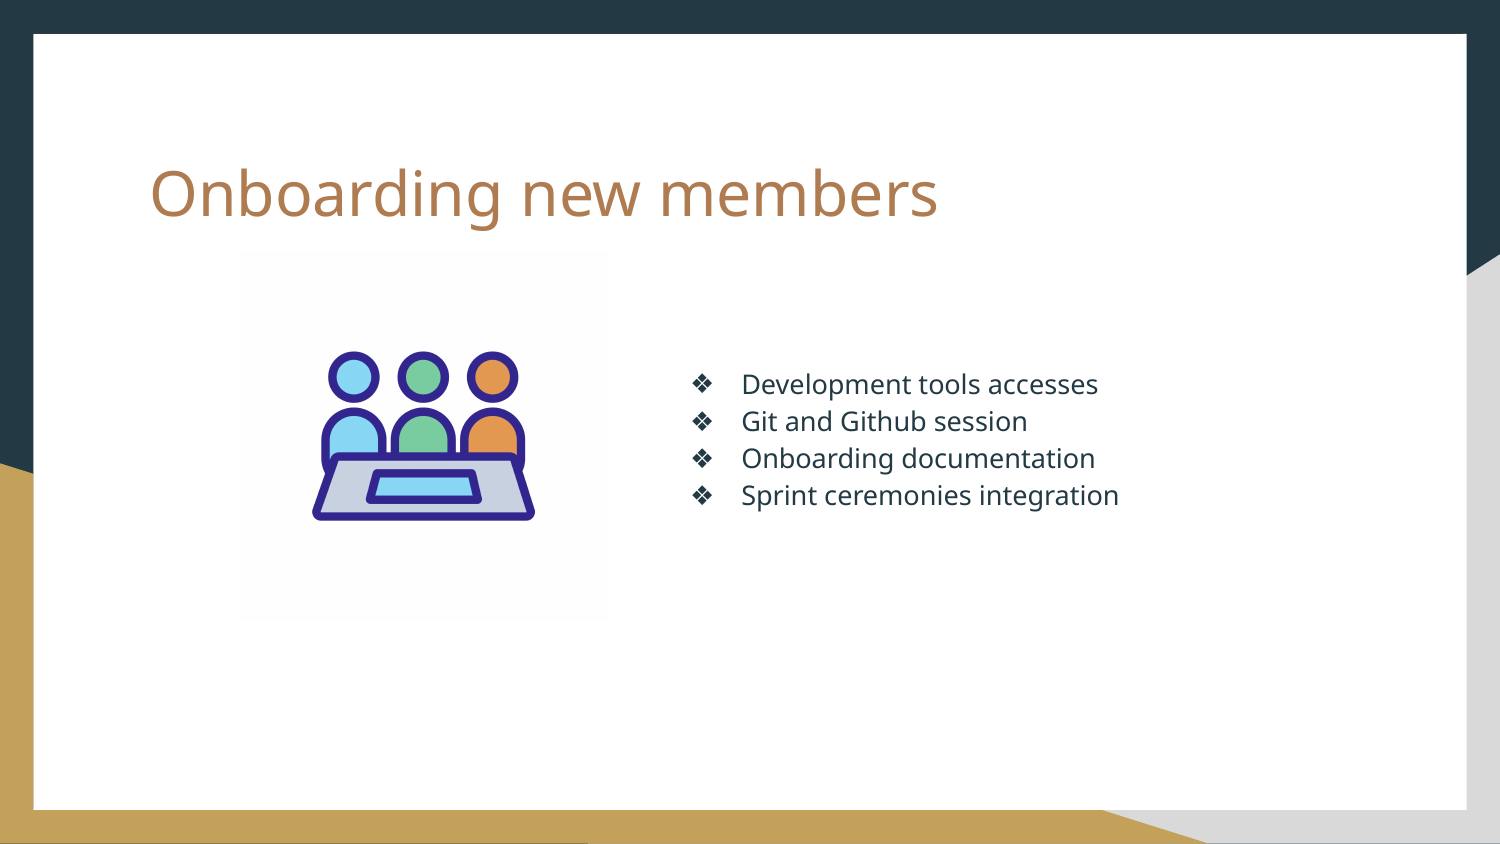

# Onboarding new members
Development tools accesses
Git and Github session
Onboarding documentation
Sprint ceremonies integration